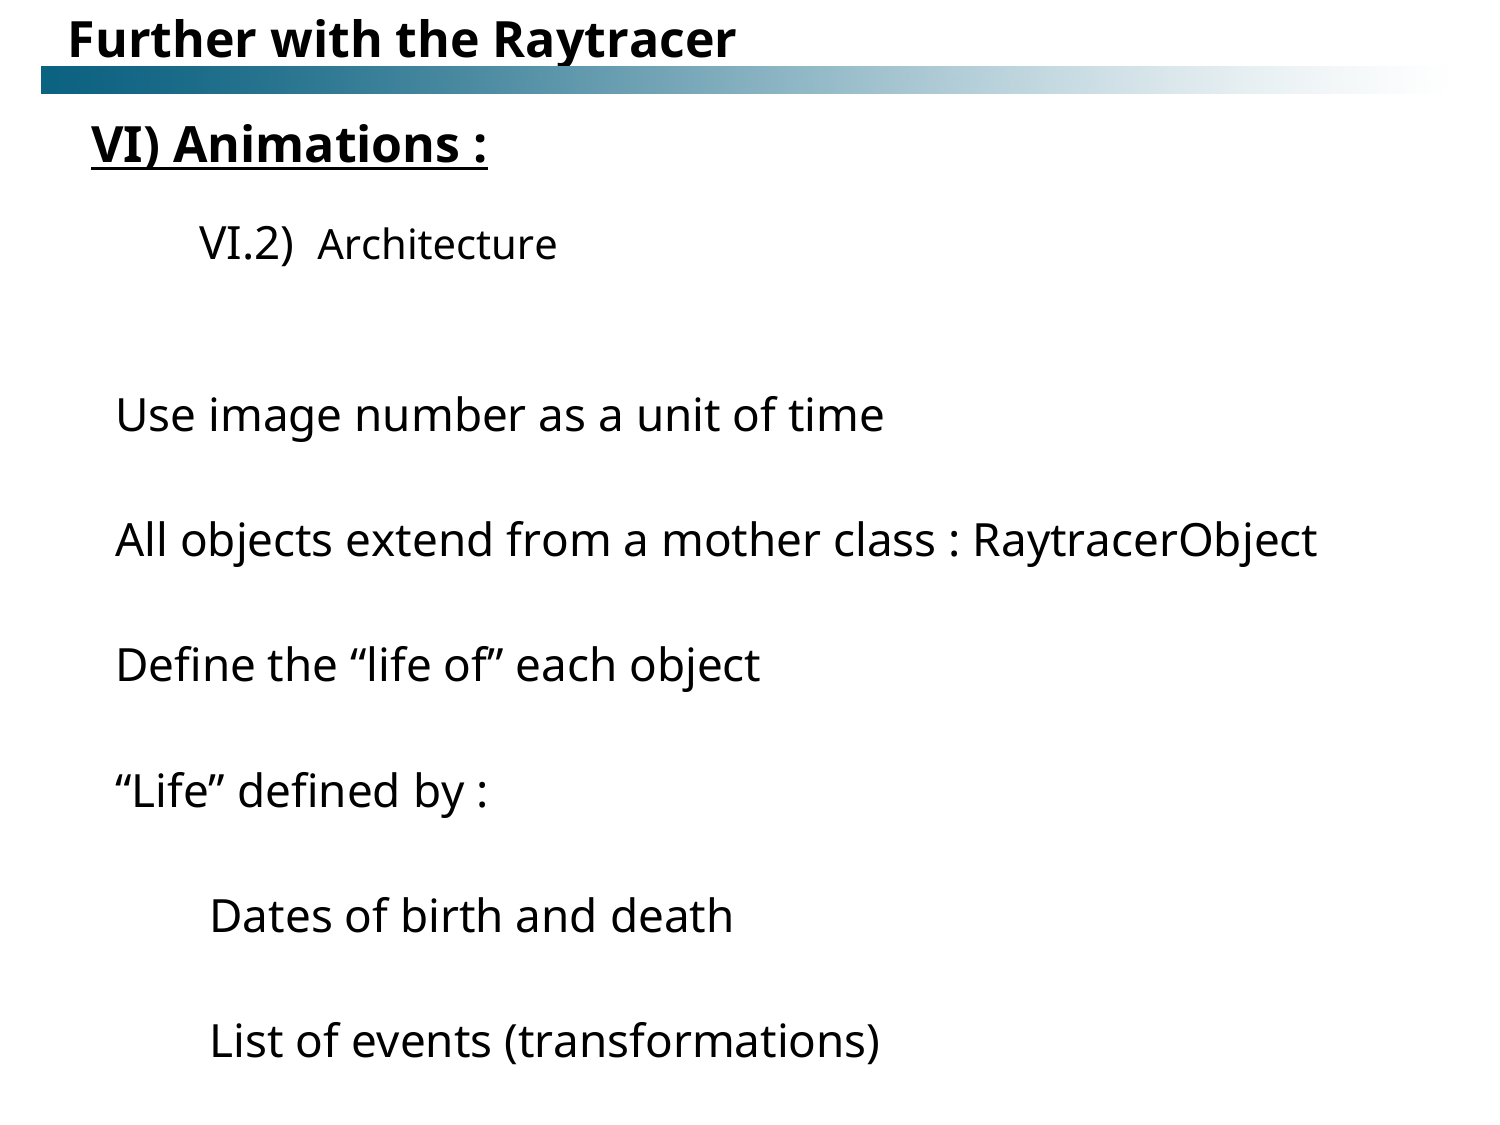

# Further with the Raytracer
VI) Animations :
VI.2) Architecture
 Use image number as a unit of time
 All objects extend from a mother class : RaytracerObject
 Define the “life of” each object
 “Life” defined by :
Dates of birth and death
List of events (transformations)
 Use only alive objects when rendering
 Apply alive transformations between each image